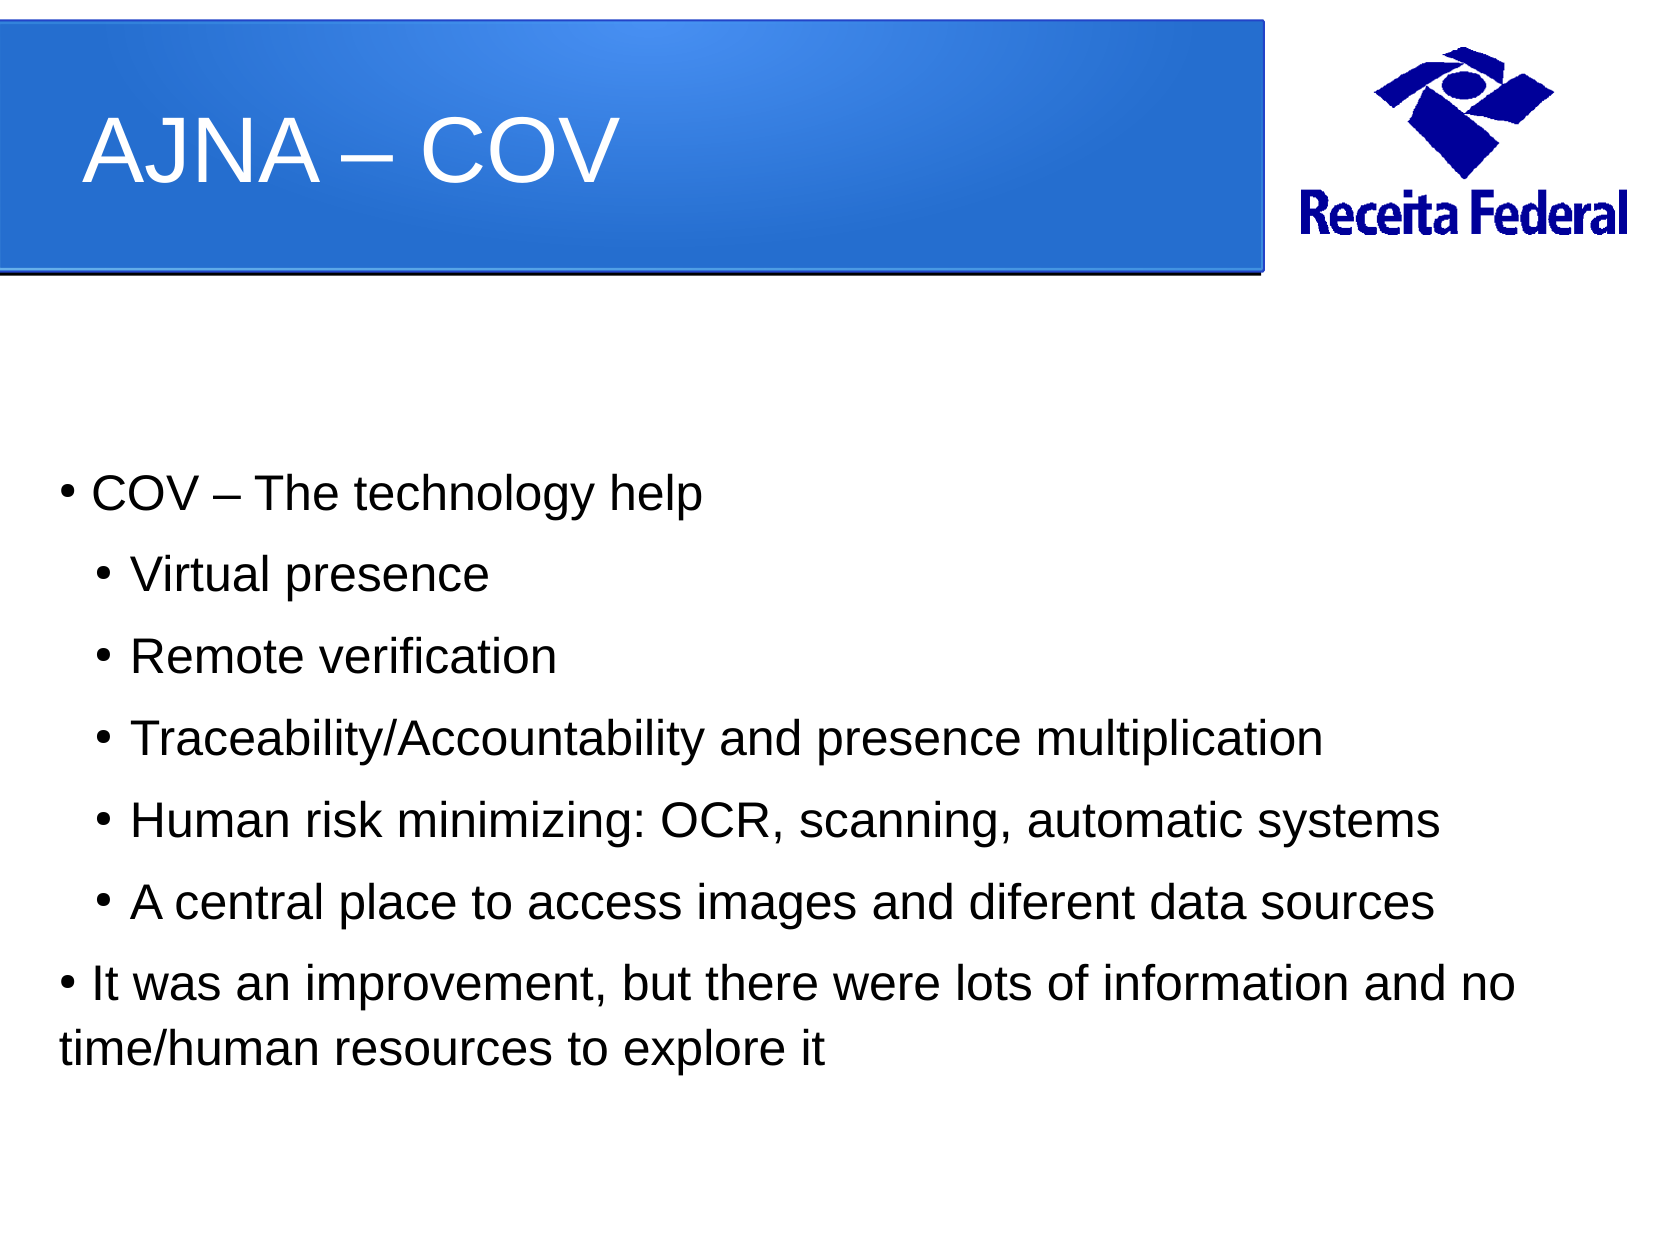

# AJNA – COV
 COV – The technology help
Virtual presence
Remote verification
Traceability/Accountability and presence multiplication
Human risk minimizing: OCR, scanning, automatic systems
A central place to access images and diferent data sources
 It was an improvement, but there were lots of information and no time/human resources to explore it